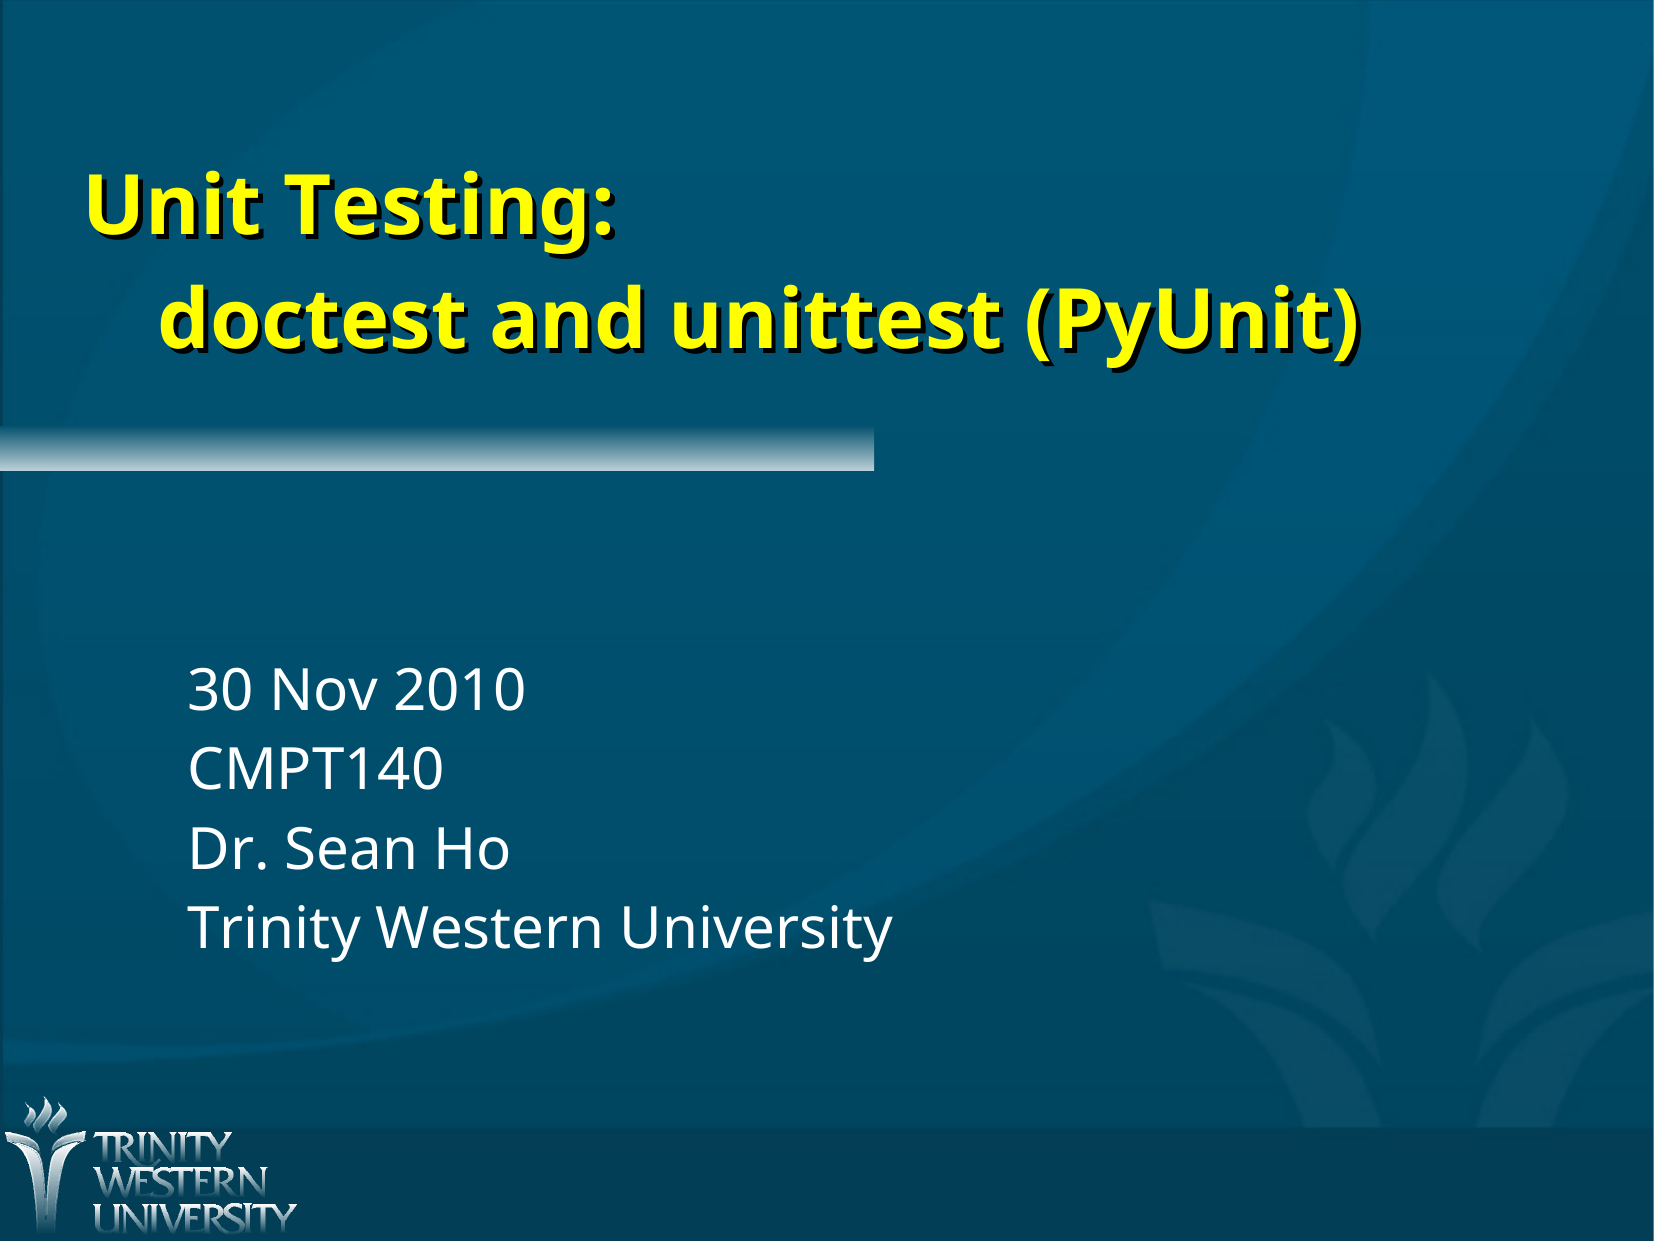

# Unit Testing: doctest and unittest (PyUnit)
30 Nov 2010
CMPT140
Dr. Sean Ho
Trinity Western University